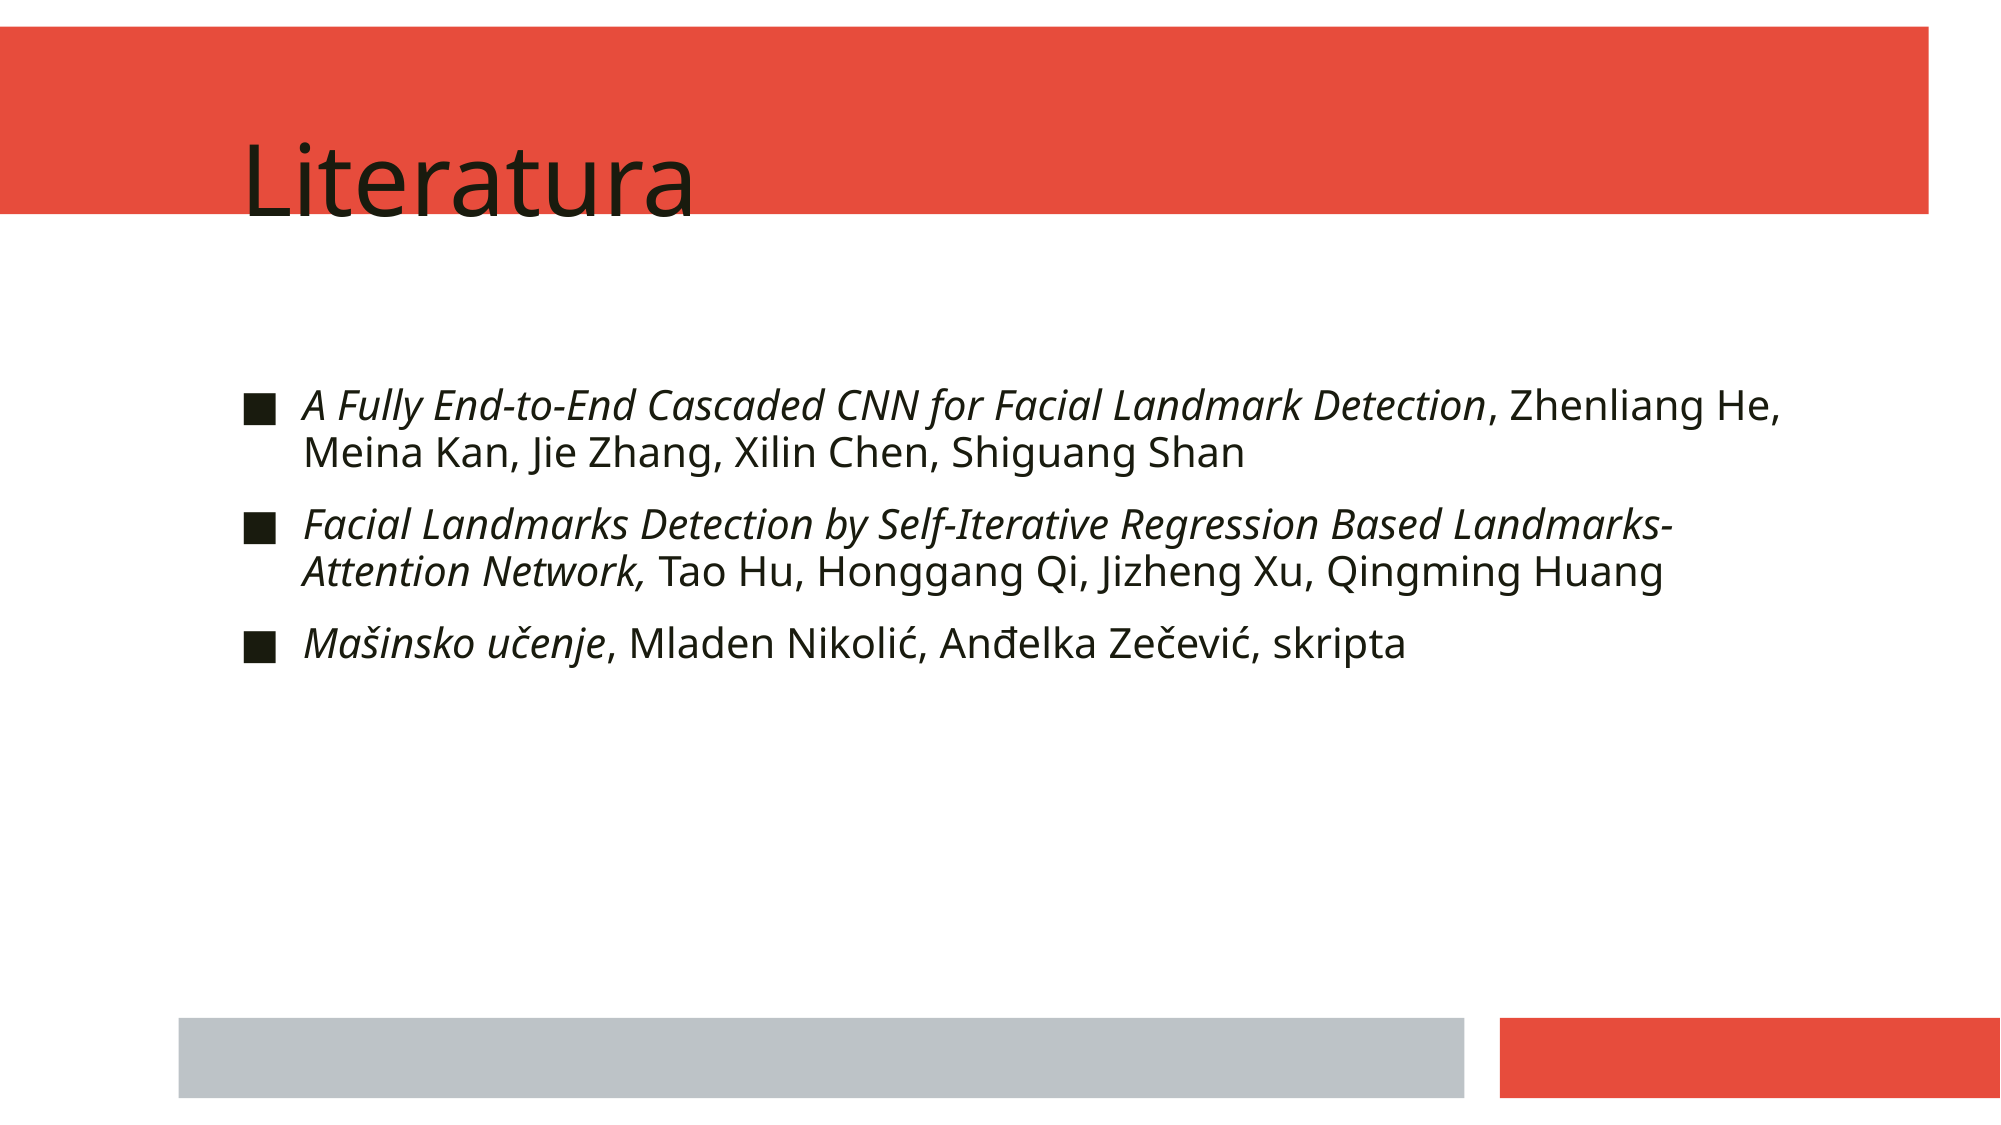

# Literatura
A Fully End-to-End Cascaded CNN for Facial Landmark Detection, Zhenliang He, Meina Kan, Jie Zhang, Xilin Chen, Shiguang Shan
Facial Landmarks Detection by Self-Iterative Regression Based Landmarks-Attention Network, Tao Hu, Honggang Qi, Jizheng Xu, Qingming Huang
Mašinsko učenje, Mladen Nikolić, Anđelka Zečević, skripta